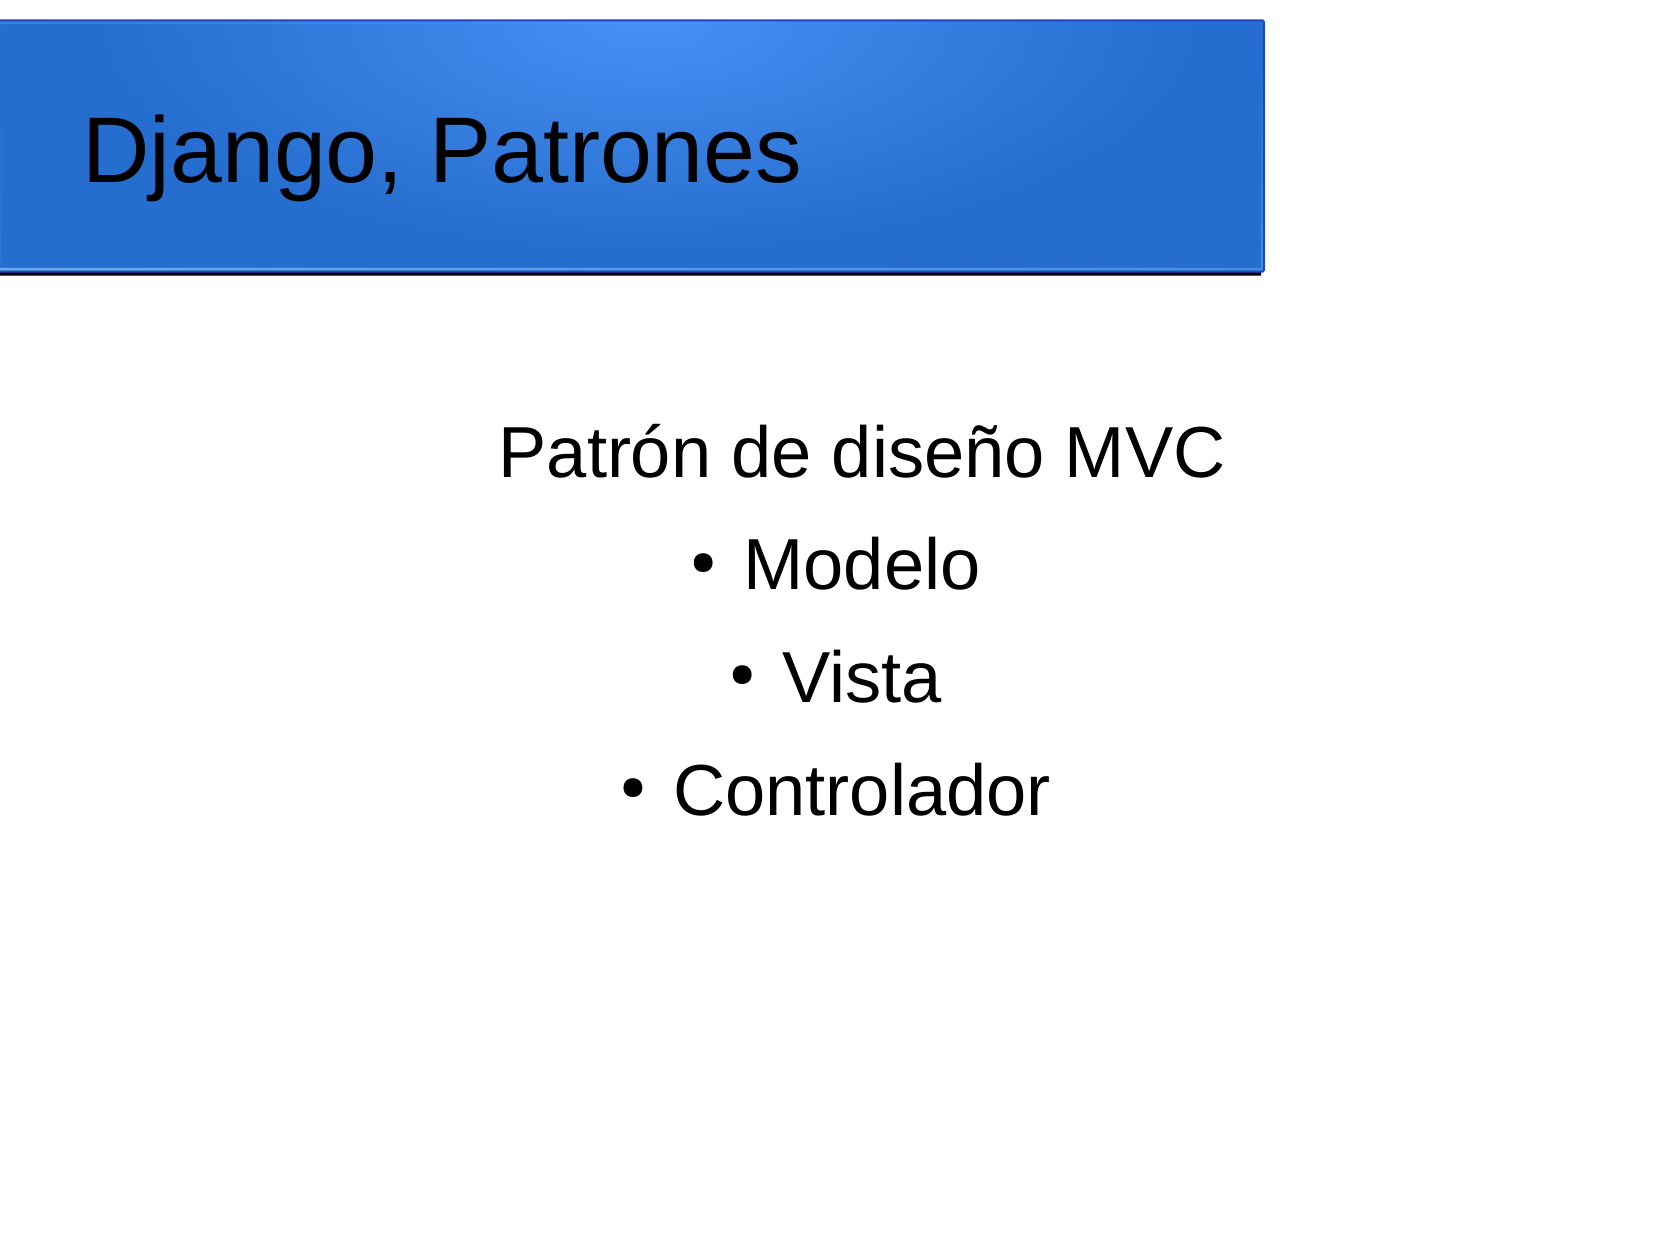

# Django, Patrones
Patrón de diseño MVC
Modelo
Vista
Controlador